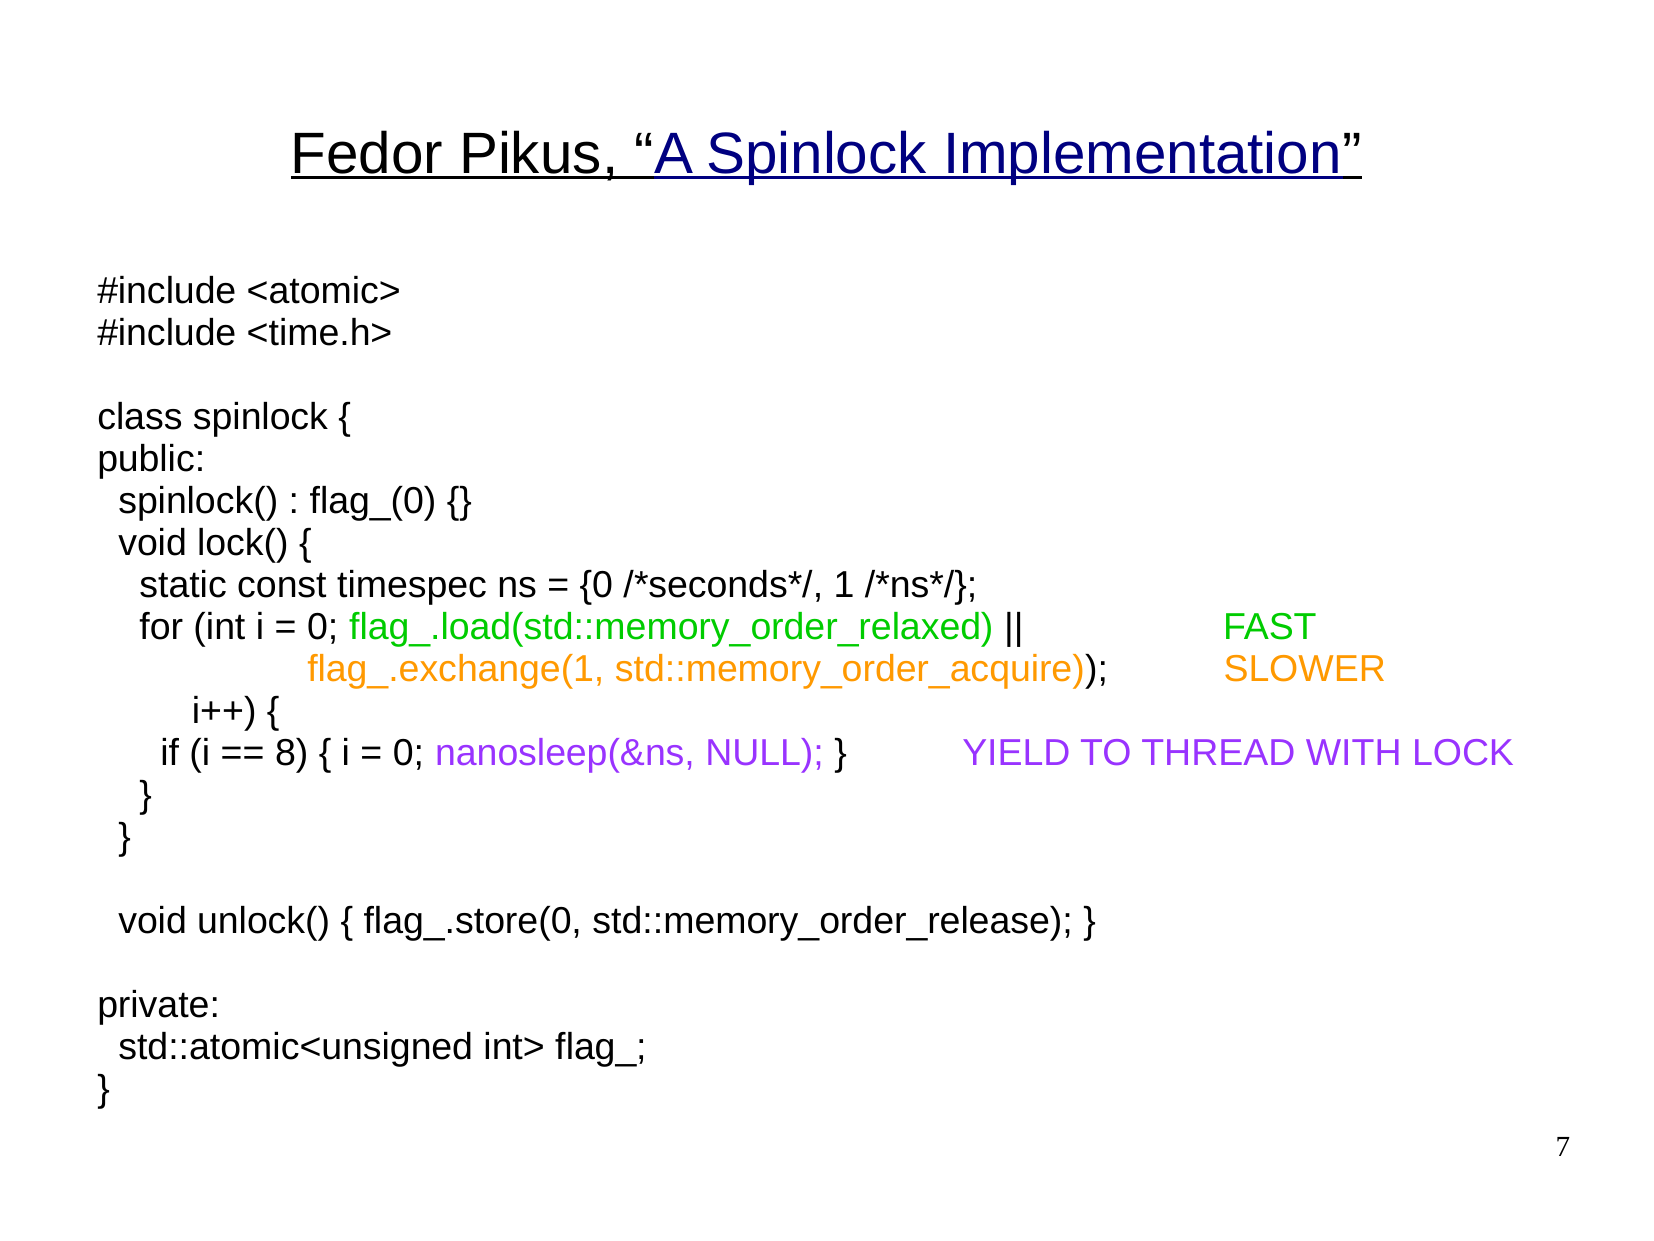

# Fedor Pikus, “A Spinlock Implementation”
#include <atomic>
#include <time.h>
class spinlock {
public:
 spinlock() : flag_(0) {}
 void lock() {
 static const timespec ns = {0 /*seconds*/, 1 /*ns*/};
 for (int i = 0; flag_.load(std::memory_order_relaxed) || FAST
 flag_.exchange(1, std::memory_order_acquire)); SLOWER
 i++) {
 if (i == 8) { i = 0; nanosleep(&ns, NULL); } YIELD TO THREAD WITH LOCK
 }
 }
 void unlock() { flag_.store(0, std::memory_order_release); }
private:
 std::atomic<unsigned int> flag_;
}
7